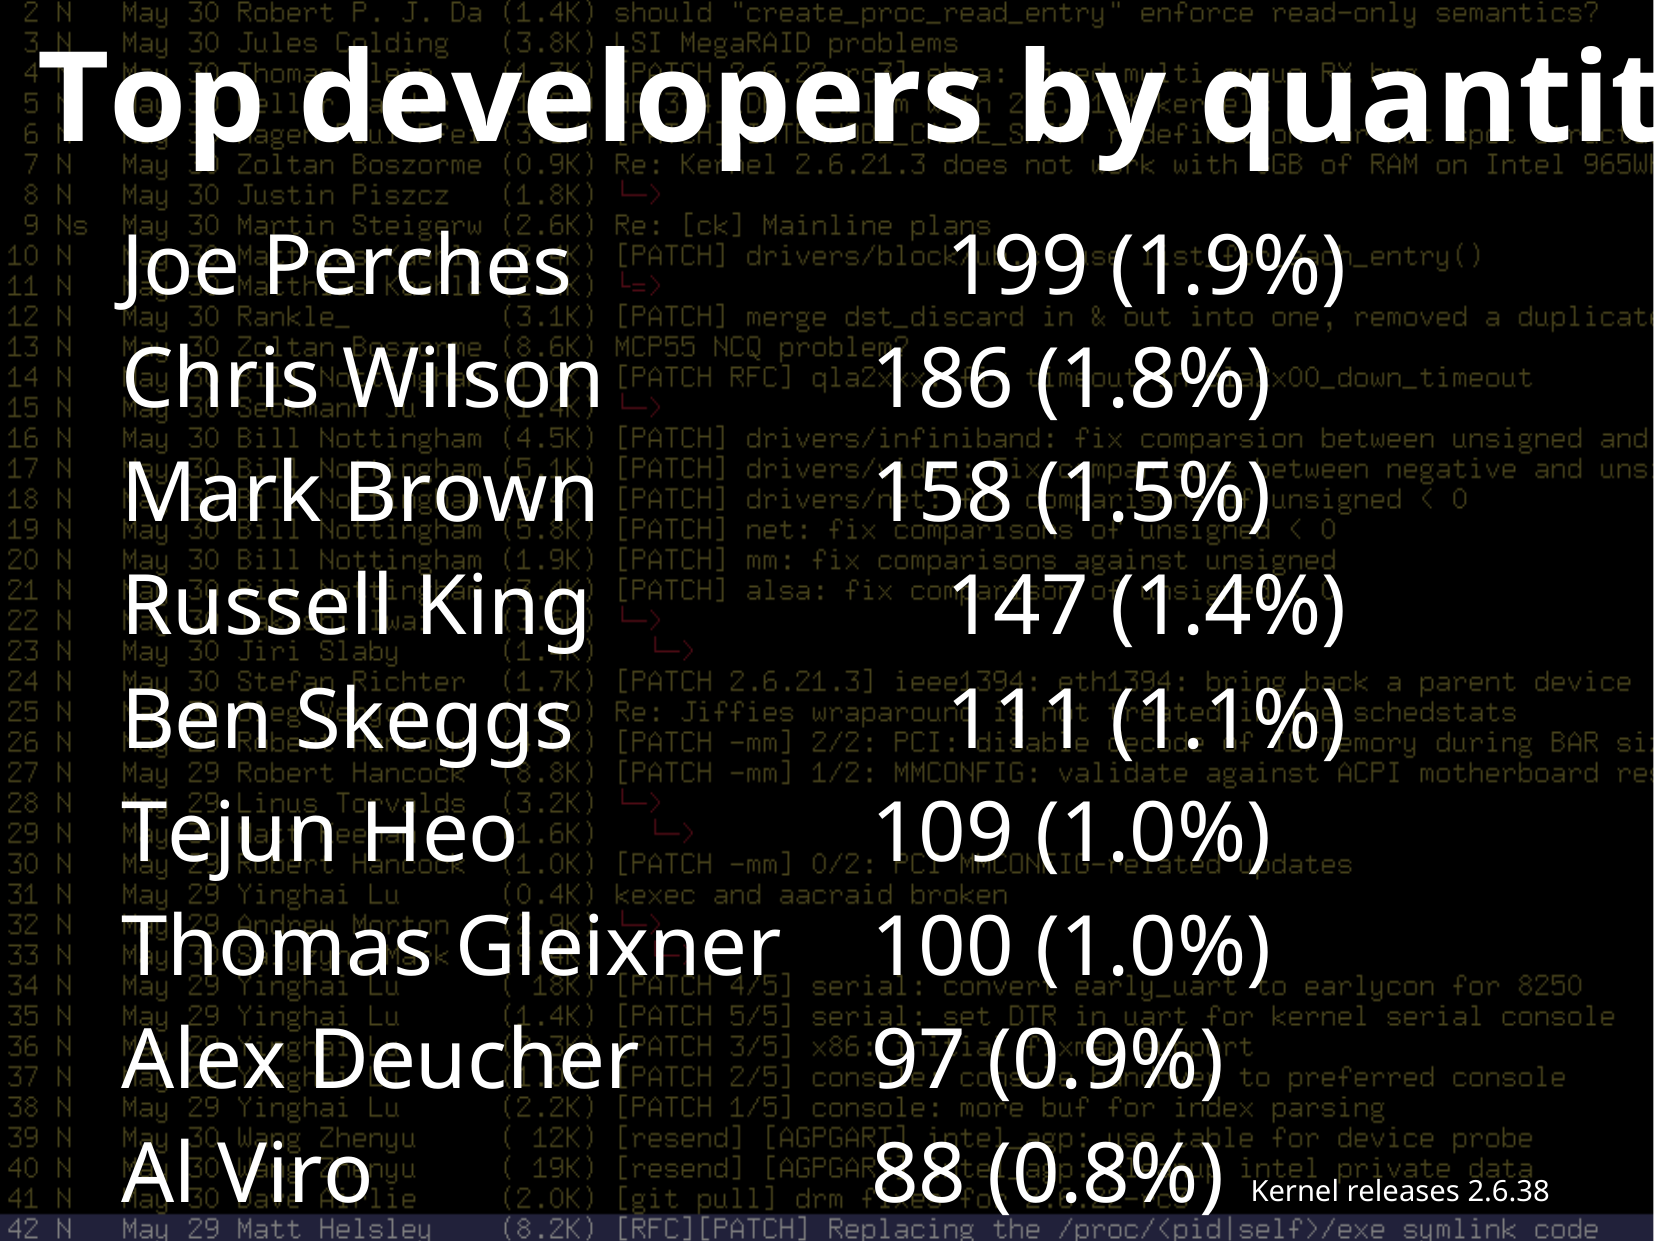

Top developers by quantity
Joe Perches					199 (1.9%)
Chris Wilson				186 (1.8%)
Mark Brown				158 (1.5%)
Russell King					147 (1.4%)
Ben Skeggs					111 (1.1%)
Tejun Heo					109 (1.0%)
Thomas Gleixner		100 (1.0%)
Alex Deucher				97 (0.9%)
Al Viro							88 (0.8%)
Eric Dumazet				88 (0.8%)
Kernel releases 2.6.38